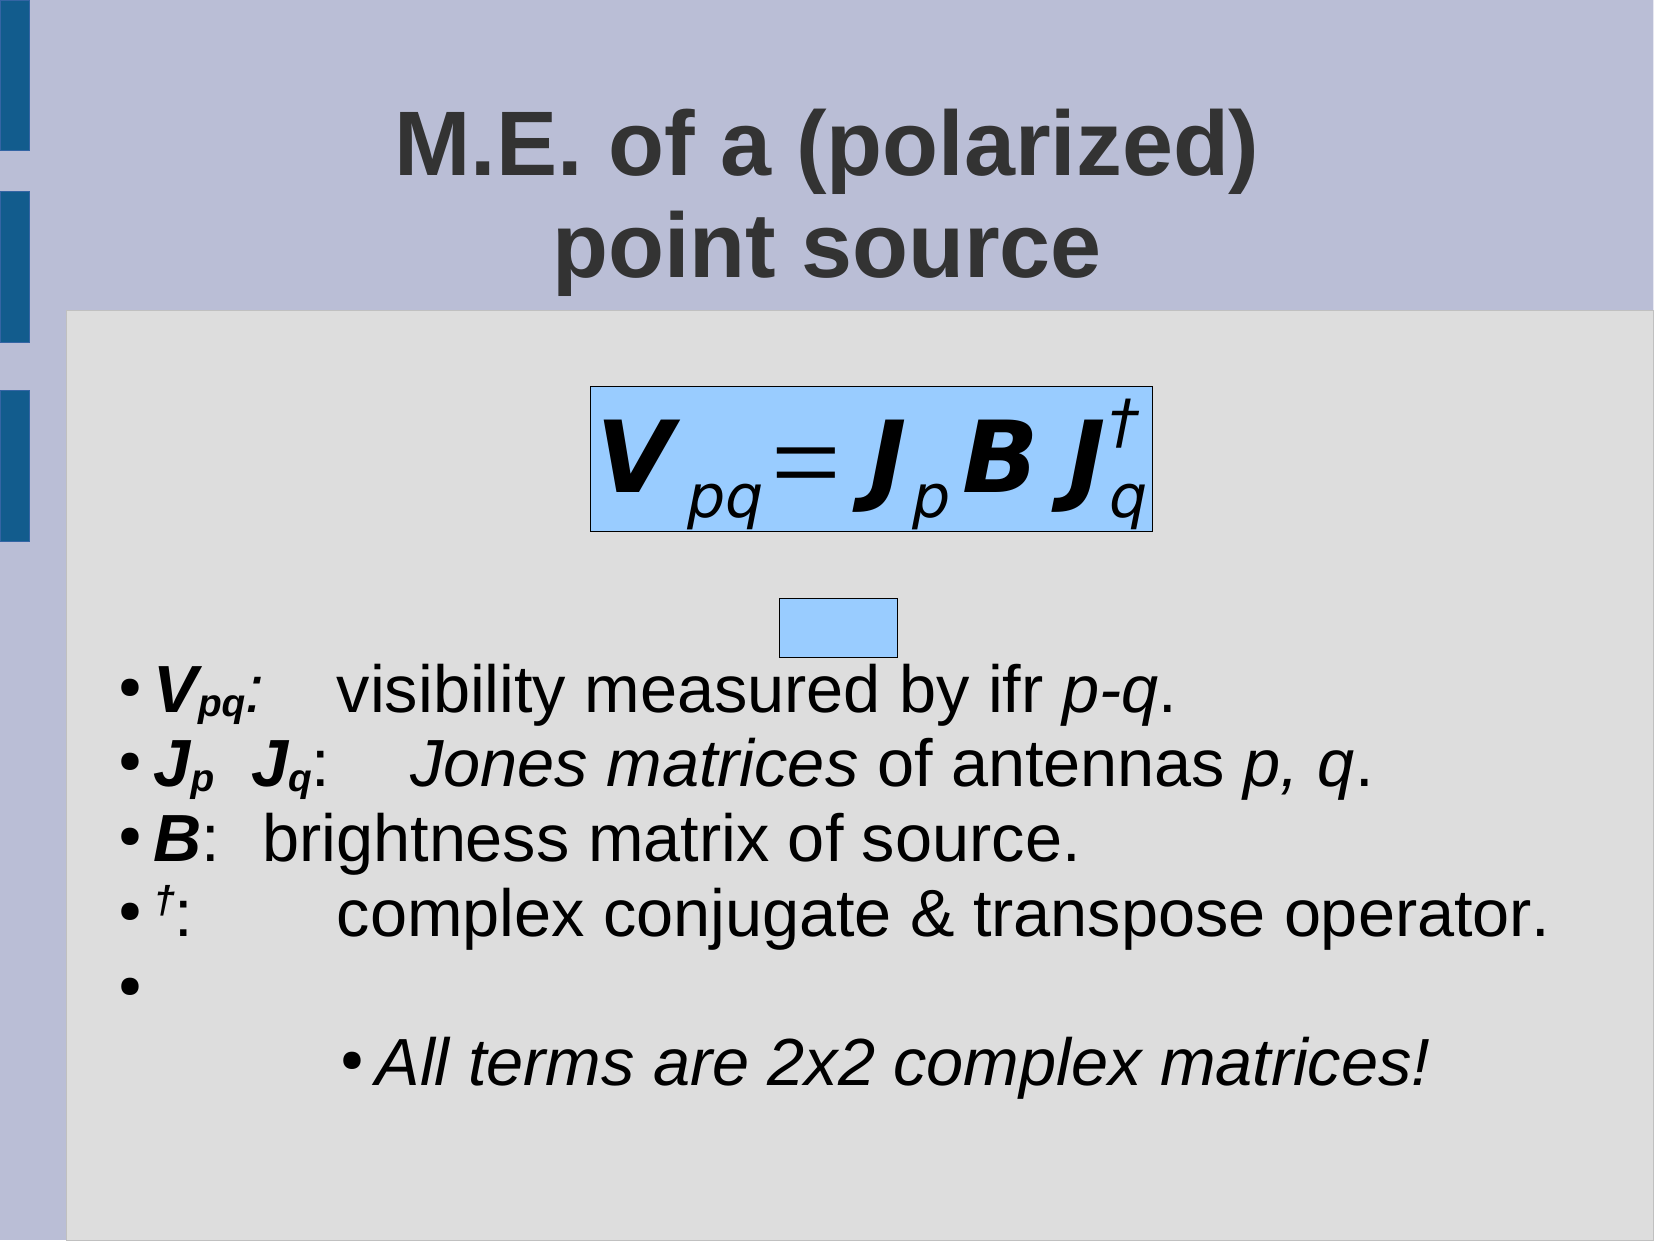

# M.E. of a (polarized) point source
Vpq: 	visibility measured by ifr p-q.
Jp Jq: 	Jones matrices of antennas p, q.
B: 	brightness matrix of source.
†: 		complex conjugate & transpose operator.
All terms are 2x2 complex matrices!